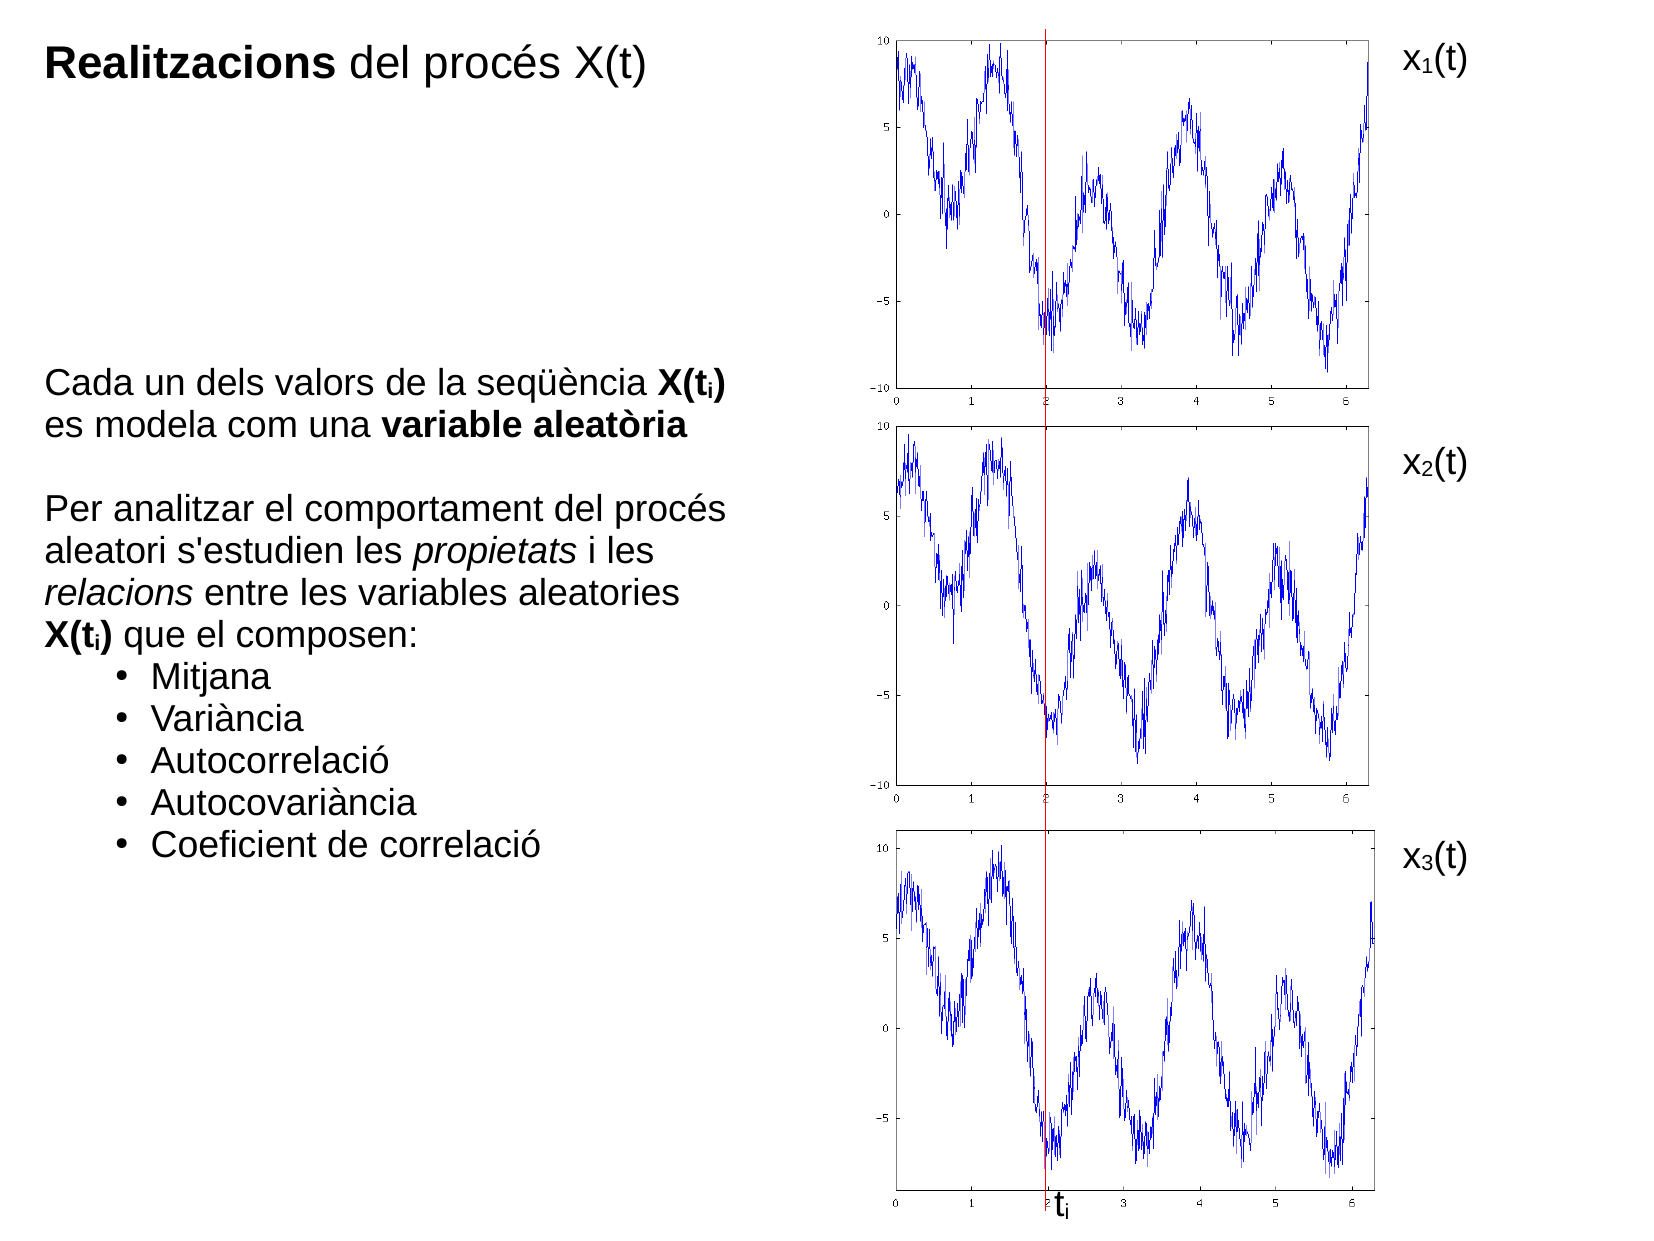

Realitzacions del procés X(t)
x1(t)
Cada un dels valors de la seqüència X(ti) es modela com una variable aleatòria
Per analitzar el comportament del procés aleatori s'estudien les propietats i les relacions entre les variables aleatories X(ti) que el composen:
Mitjana
Variància
Autocorrelació
Autocovariància
Coeficient de correlació
x2(t)
x3(t)
ti